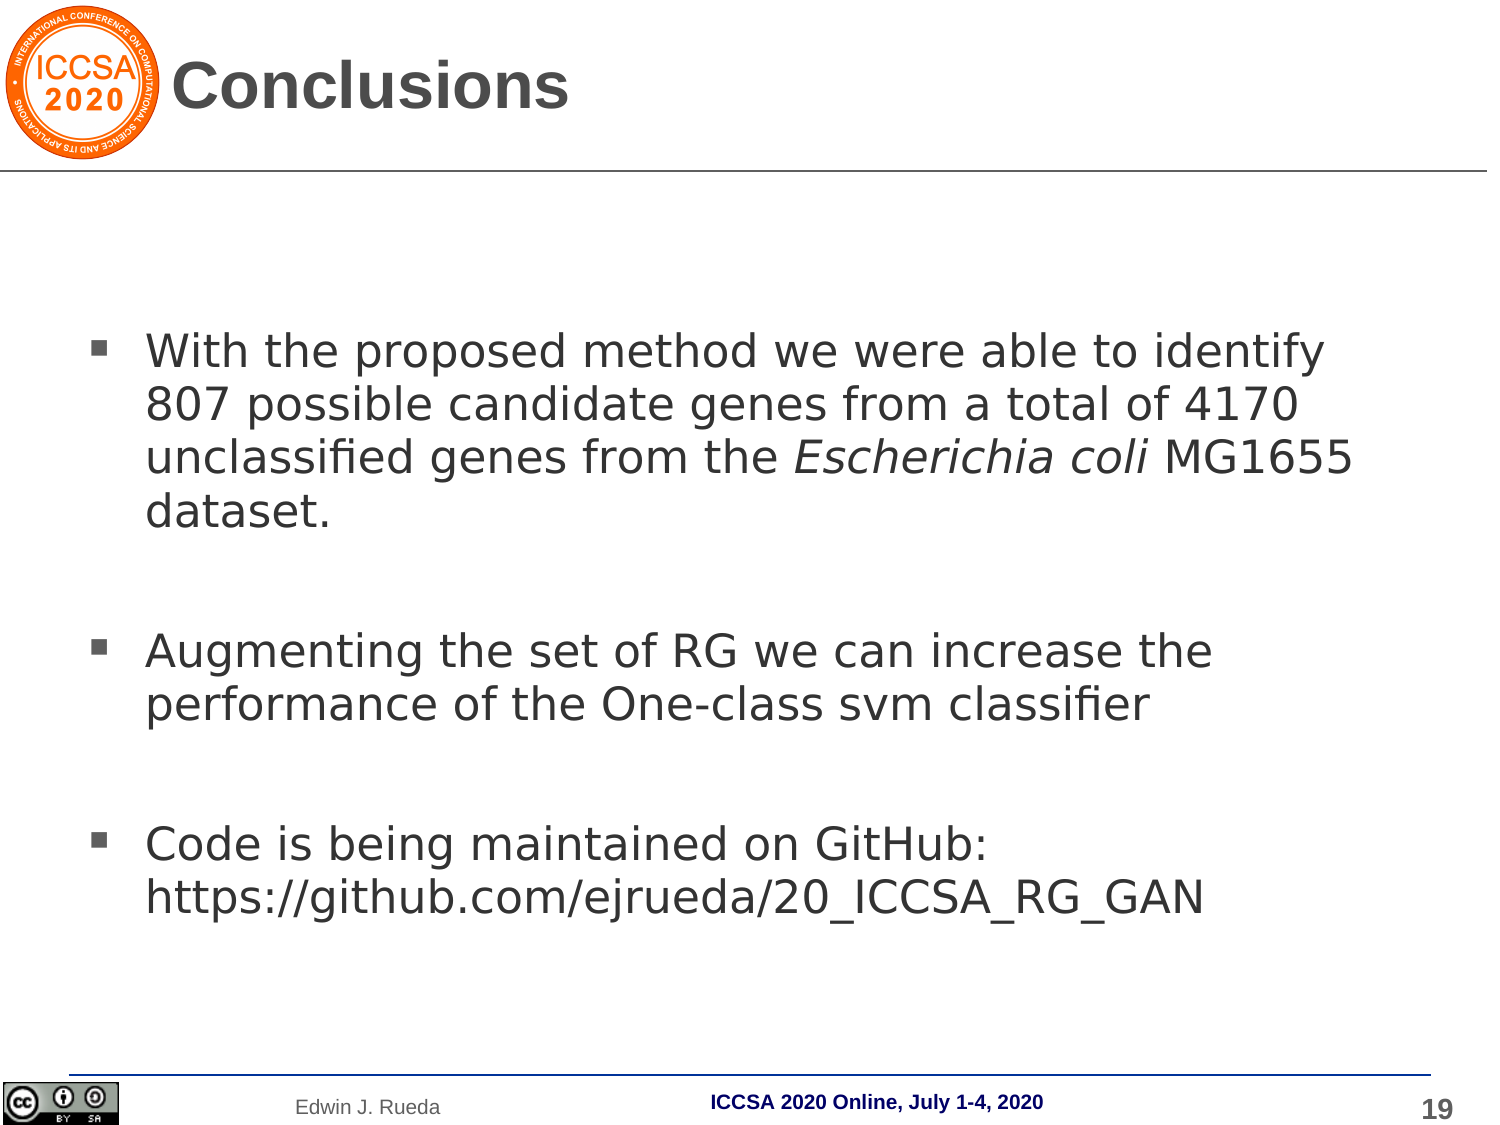

# Conclusions
With the proposed method we were able to identify 807 possible candidate genes from a total of 4170 unclassified genes from the Escherichia coli MG1655 dataset.
Augmenting the set of RG we can increase the performance of the One-class svm classifier
Code is being maintained on GitHub: https://github.com/ejrueda/20_ICCSA_RG_GAN